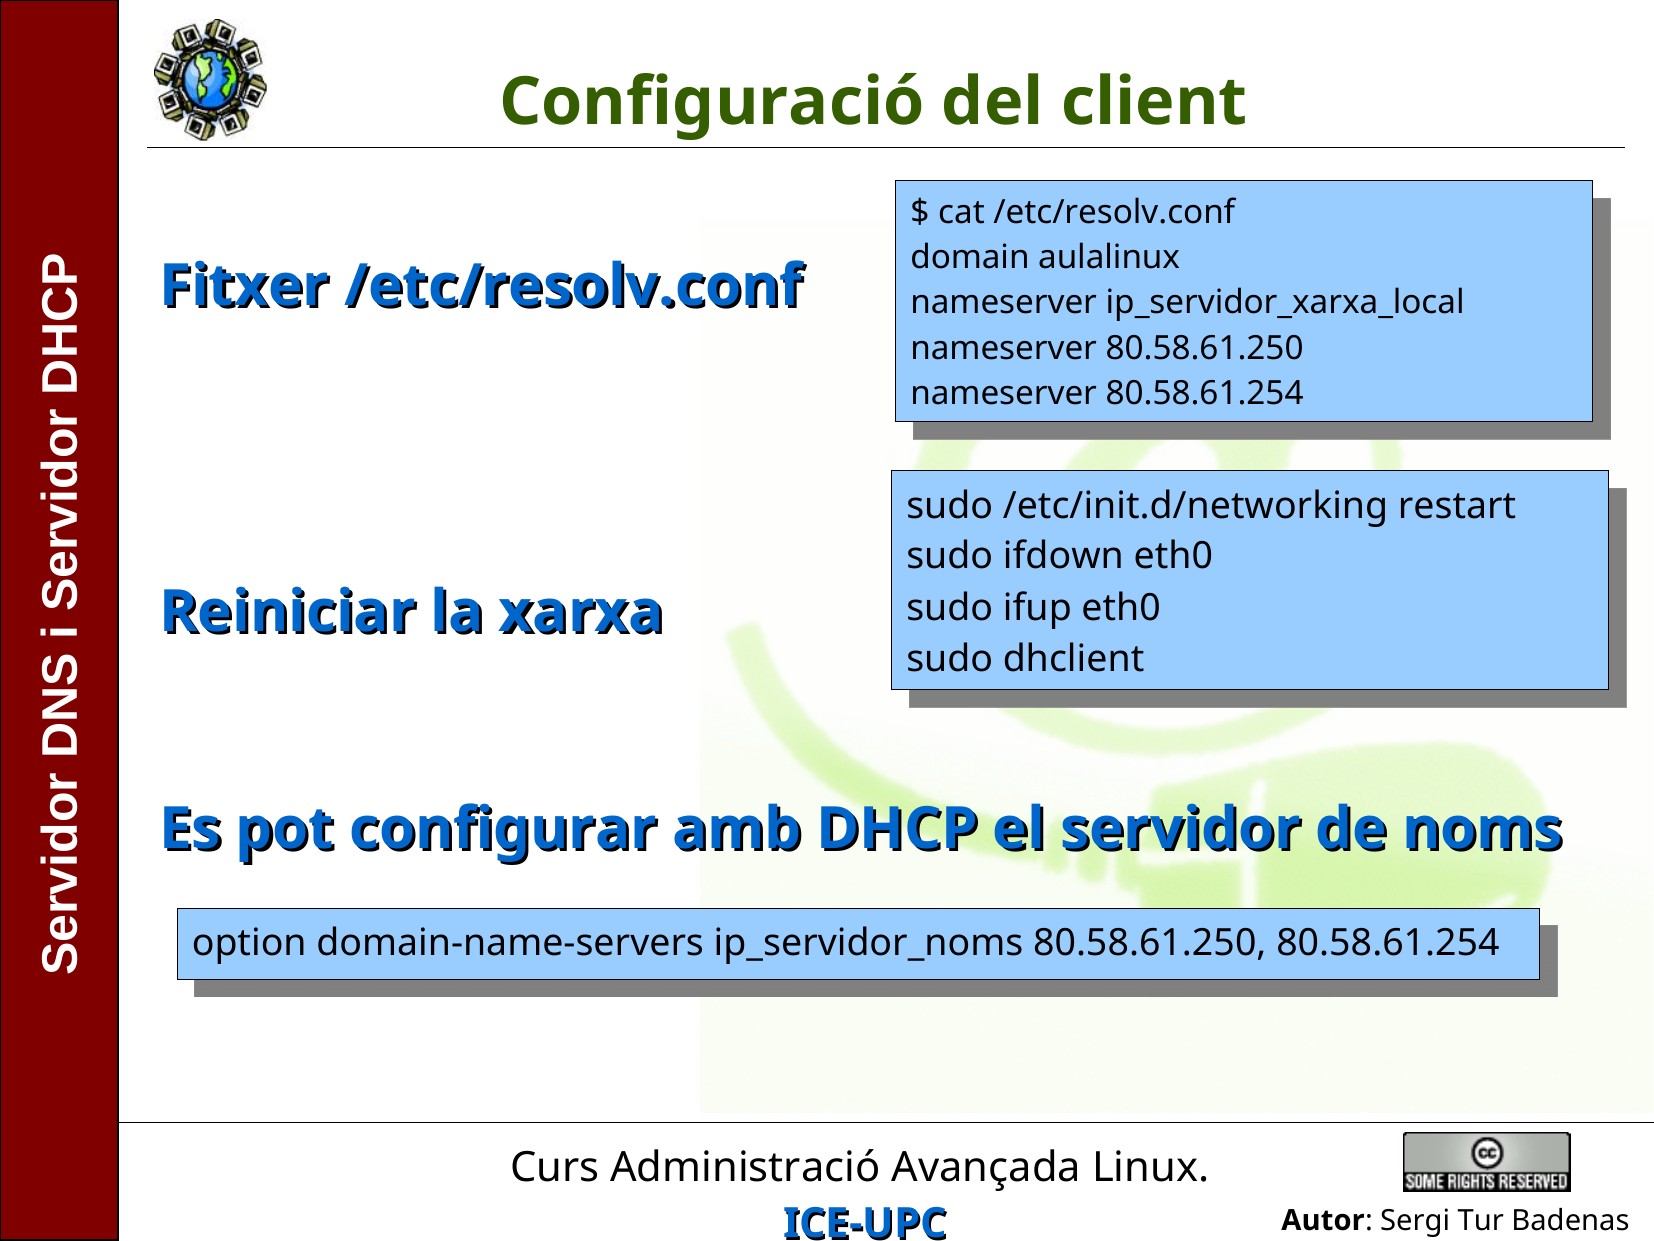

# Configuració del client
$ cat /etc/resolv.conf
domain aulalinux
nameserver ip_servidor_xarxa_local
nameserver 80.58.61.250
nameserver 80.58.61.254
Fitxer /etc/resolv.conf
Reiniciar la xarxa
Es pot configurar amb DHCP el servidor de noms
sudo /etc/init.d/networking restart
sudo ifdown eth0
sudo ifup eth0
sudo dhclient
option domain-name-servers ip_servidor_noms 80.58.61.250, 80.58.61.254